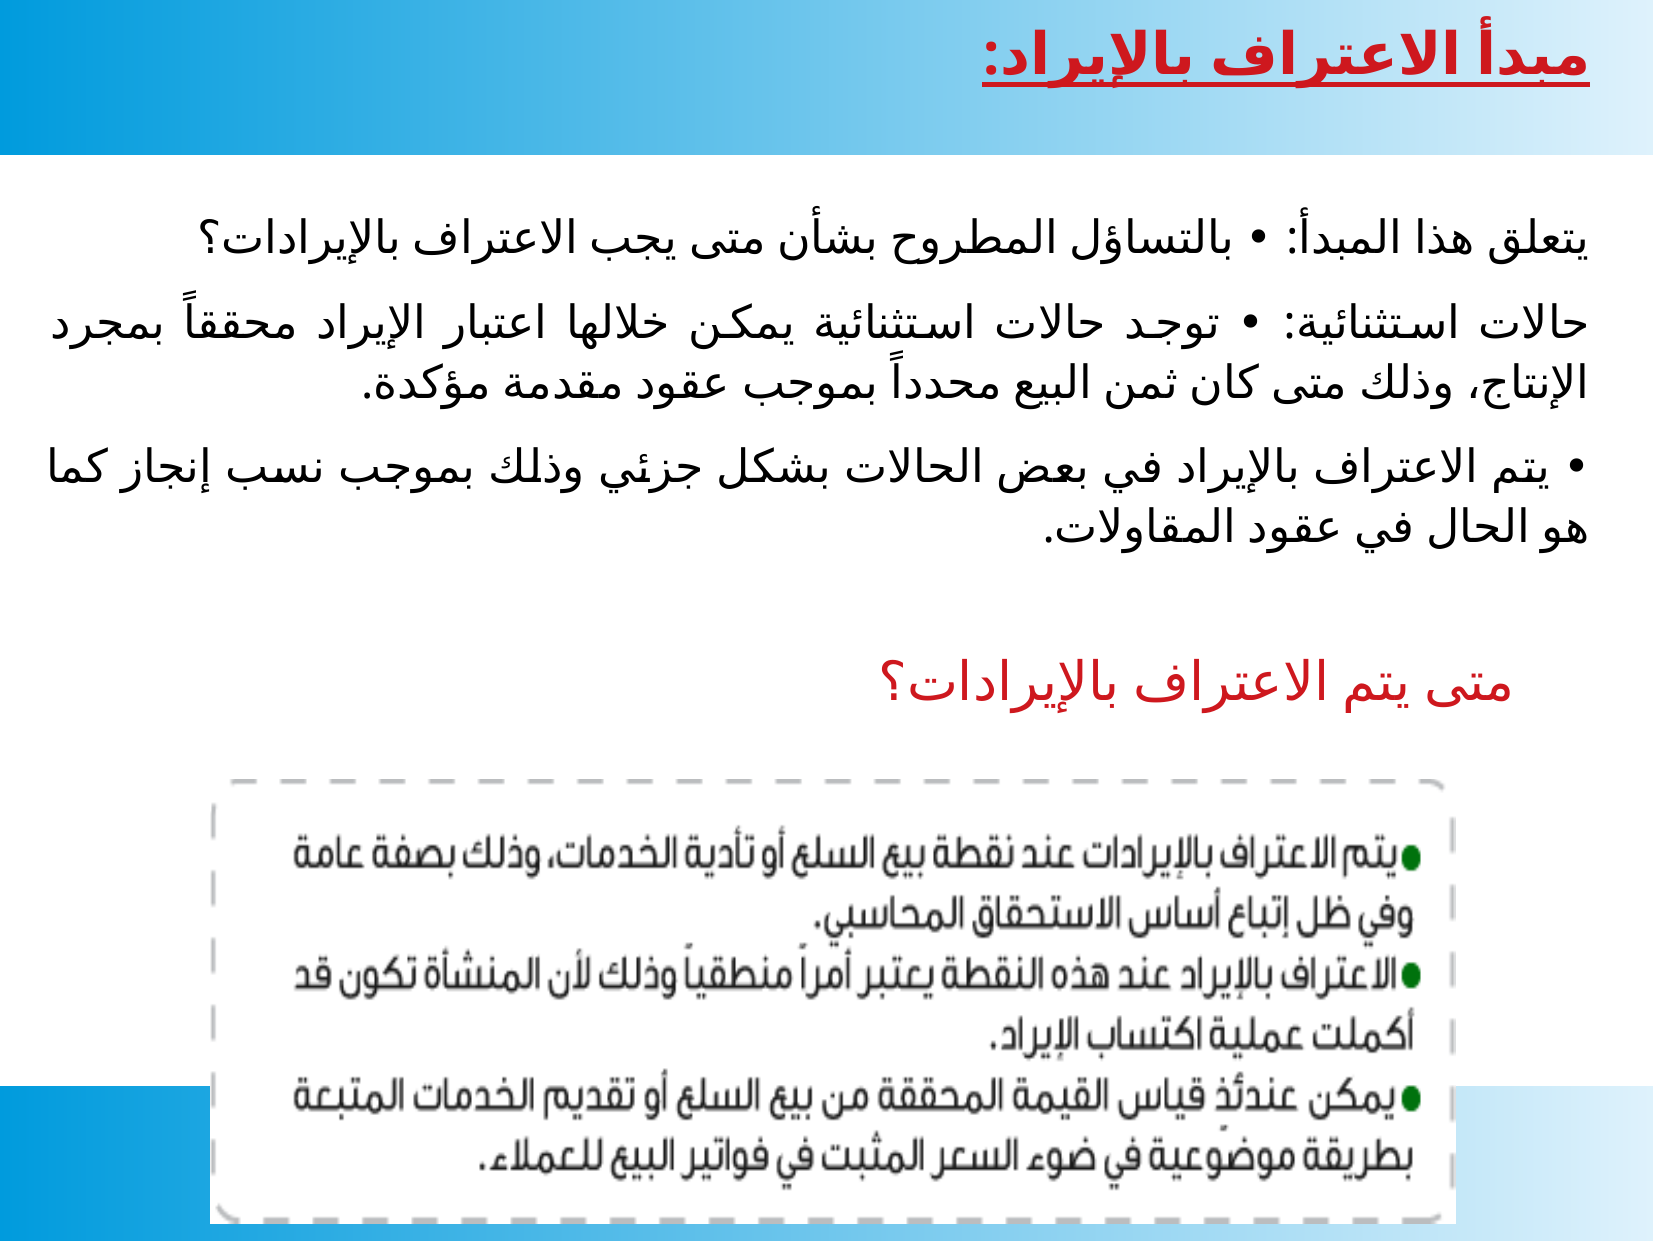

مبدأ الاعتراف بالإيراد:
يتعلق هذا المبدأ: • بالتساؤل المطروح بشأن متى يجب الاعتراف بالإيرادات؟
حالات استثنائية: • توجد حالات استثنائية يمكن خلالها اعتبار الإيراد محققاً بمجرد الإنتاج، وذلك متى كان ثمن البيع محدداً بموجب عقود مقدمة مؤكدة.
• يتم الاعتراف بالإيراد في بعض الحالات بشكل جزئي وذلك بموجب نسب إنجاز كما هو الحال في عقود المقاولات.
متى يتم الاعتراف بالإيرادات؟